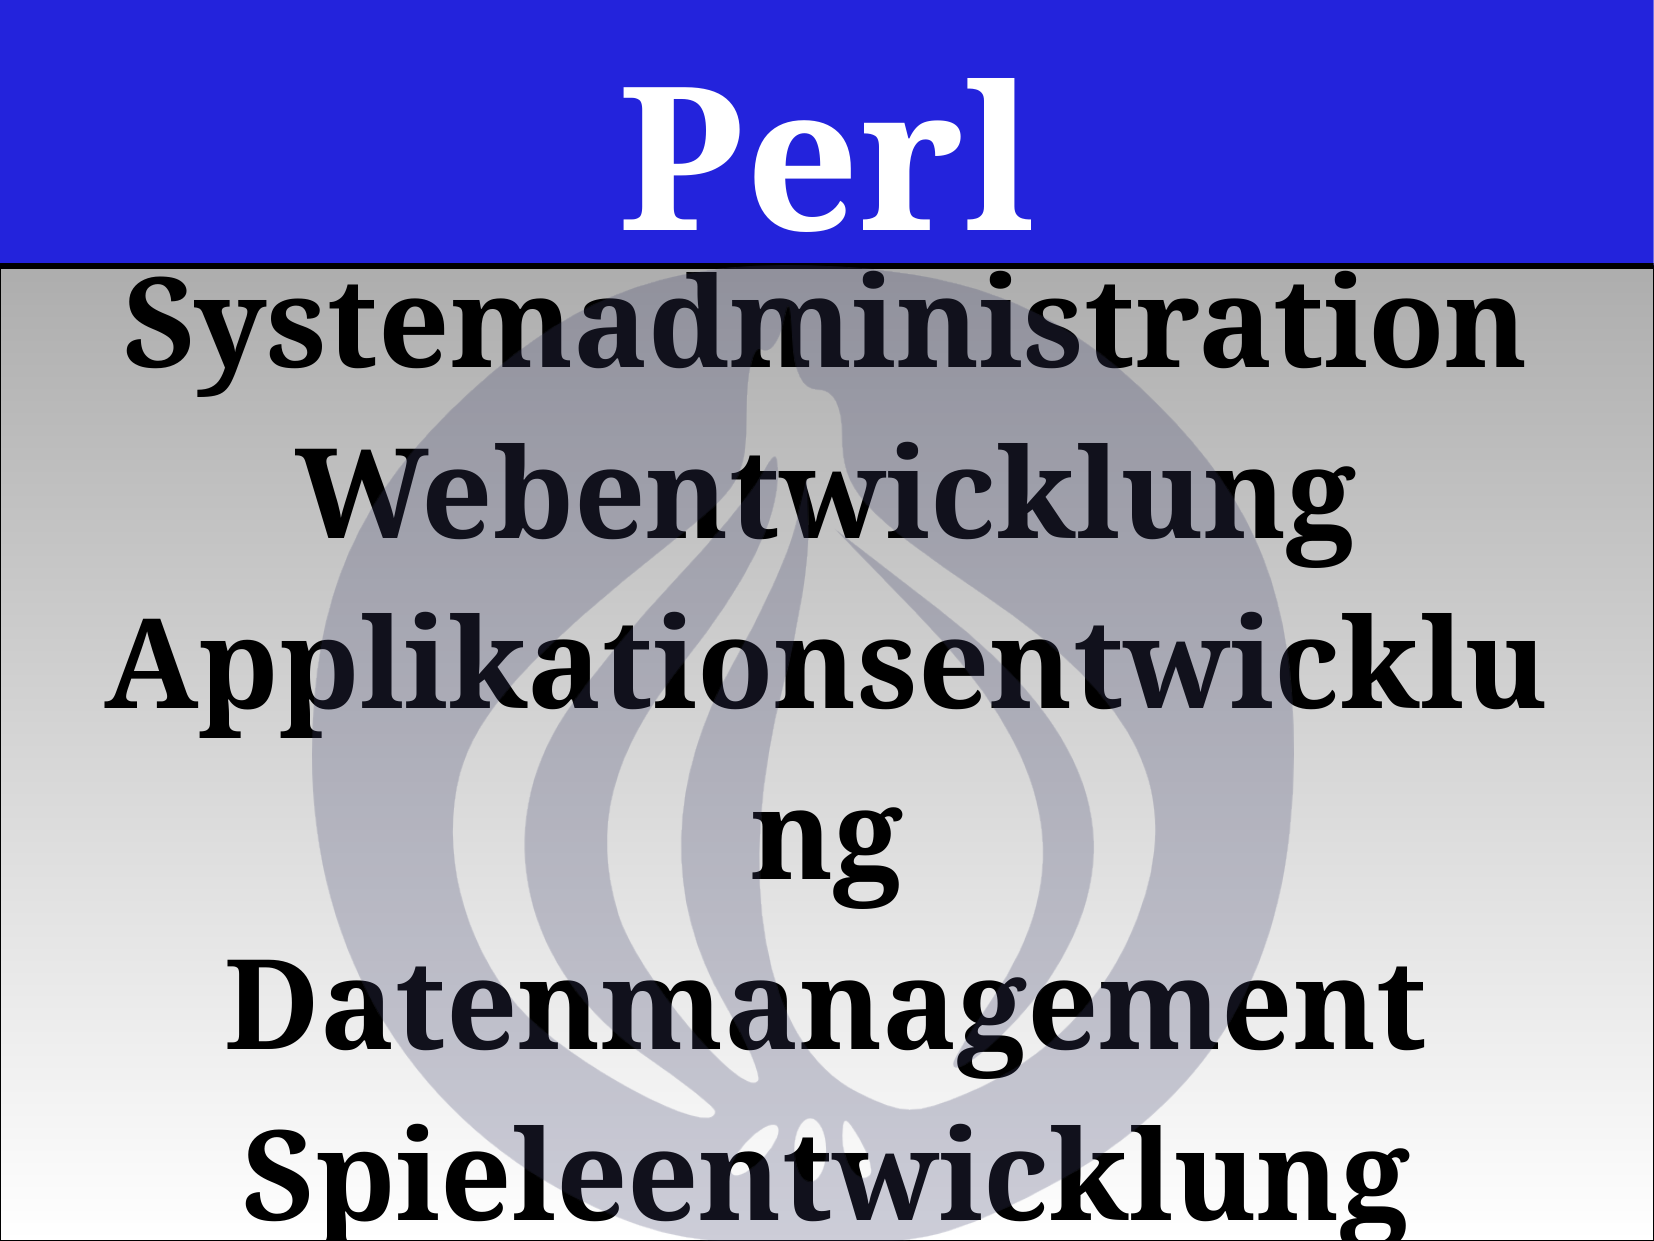

Perl
# Systemadministration
Webentwicklung
Applikationsentwicklung
Datenmanagement
Spieleentwicklung